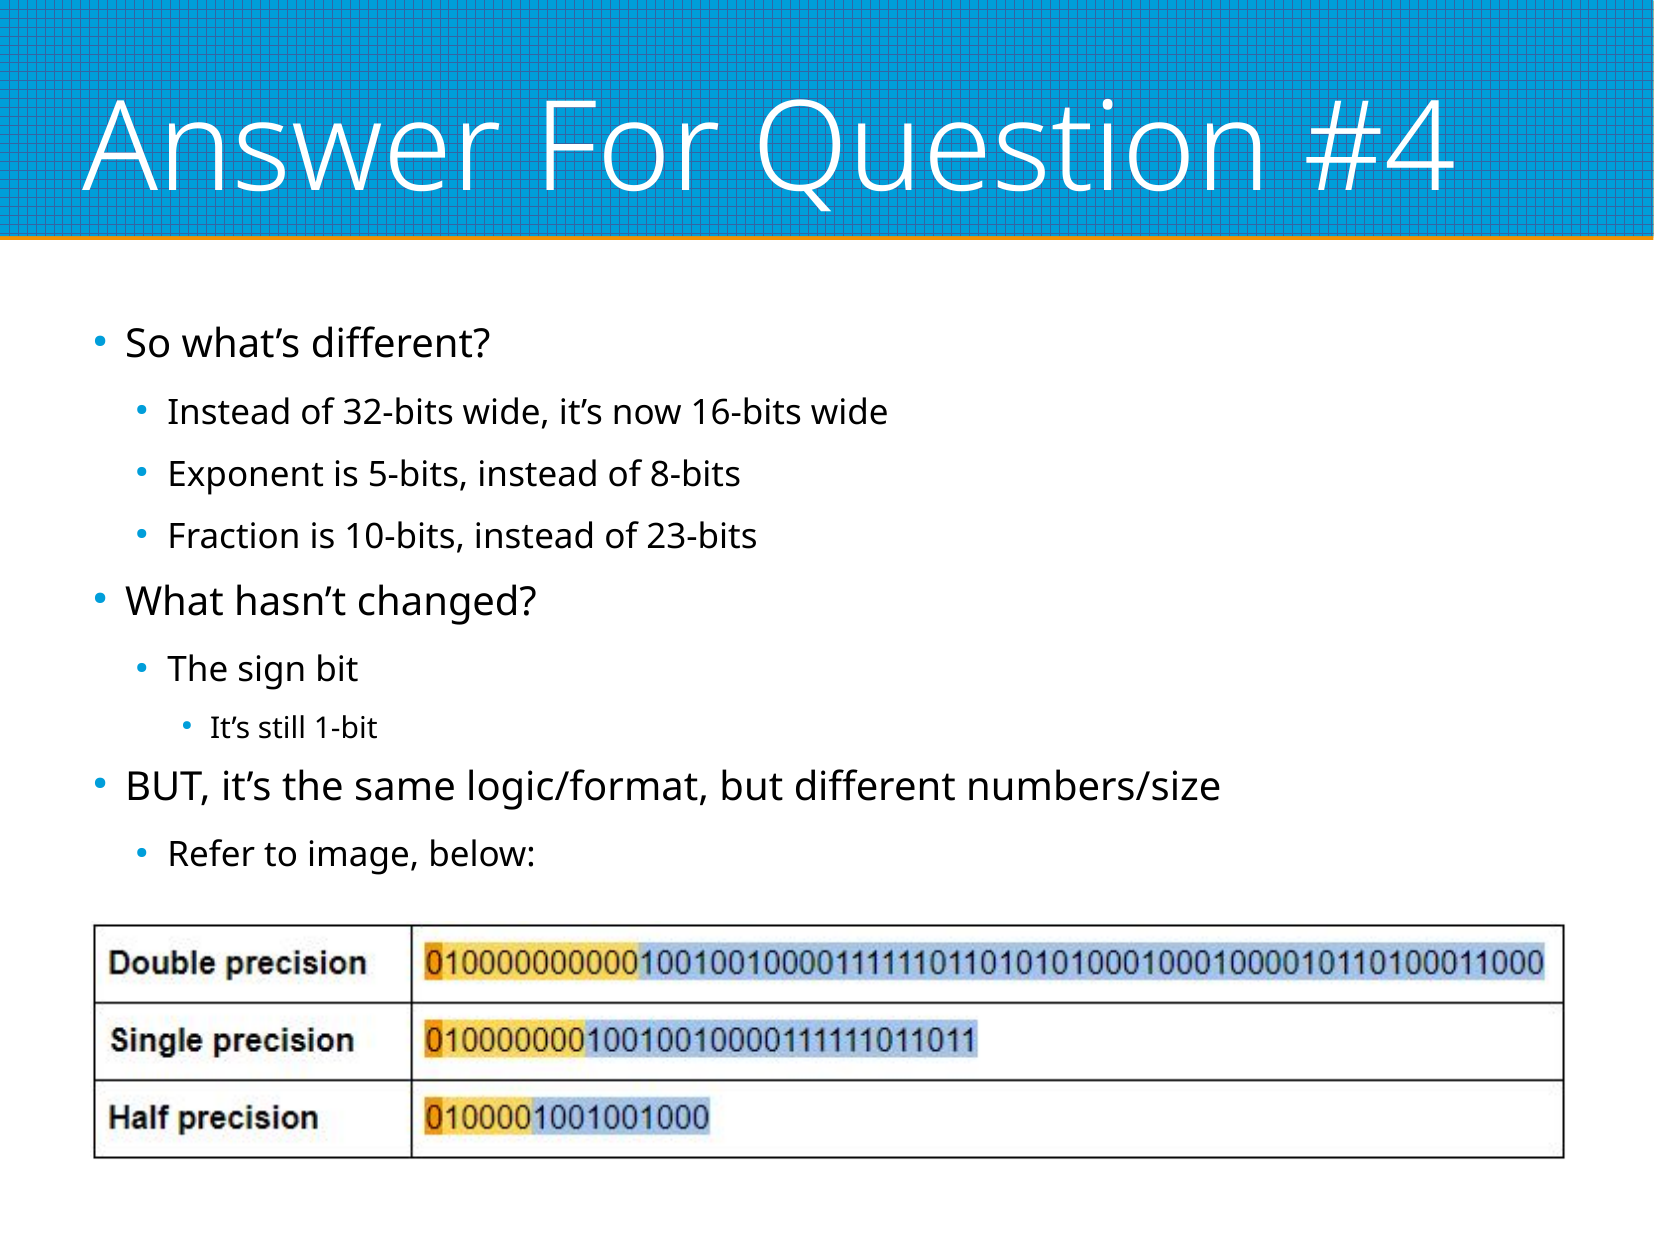

# Answer For Question #4
So what’s different?
Instead of 32-bits wide, it’s now 16-bits wide
Exponent is 5-bits, instead of 8-bits
Fraction is 10-bits, instead of 23-bits
What hasn’t changed?
The sign bit
It’s still 1-bit
BUT, it’s the same logic/format, but different numbers/size
Refer to image, below: